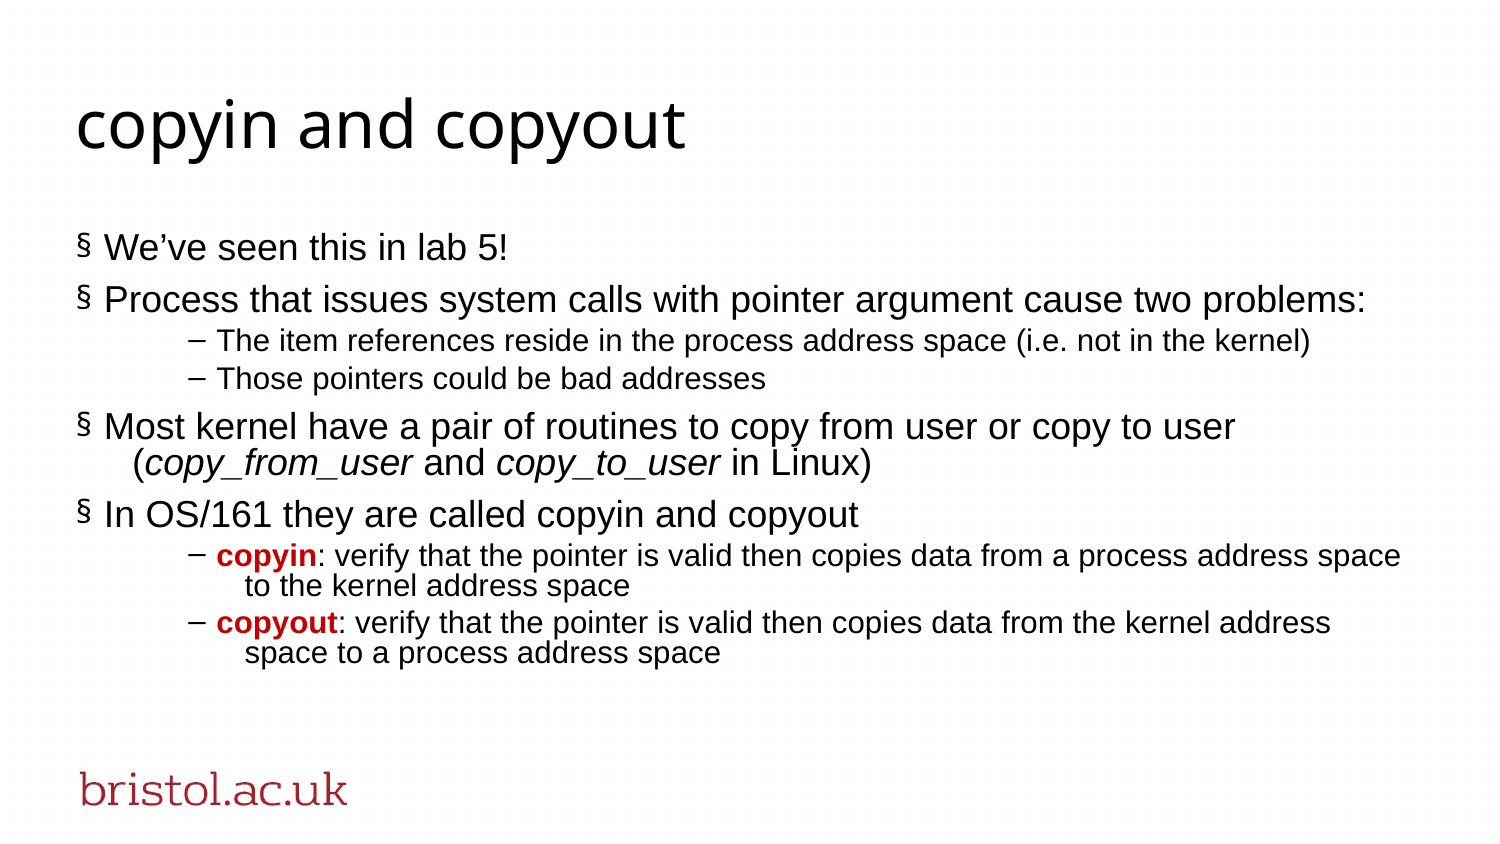

# copyin and copyout
We’ve seen this in lab 5!
Process that issues system calls with pointer argument cause two problems:
The item references reside in the process address space (i.e. not in the kernel)
Those pointers could be bad addresses
Most kernel have a pair of routines to copy from user or copy to user (copy_from_user and copy_to_user in Linux)
In OS/161 they are called copyin and copyout
copyin: verify that the pointer is valid then copies data from a process address space to the kernel address space
copyout: verify that the pointer is valid then copies data from the kernel address space to a process address space